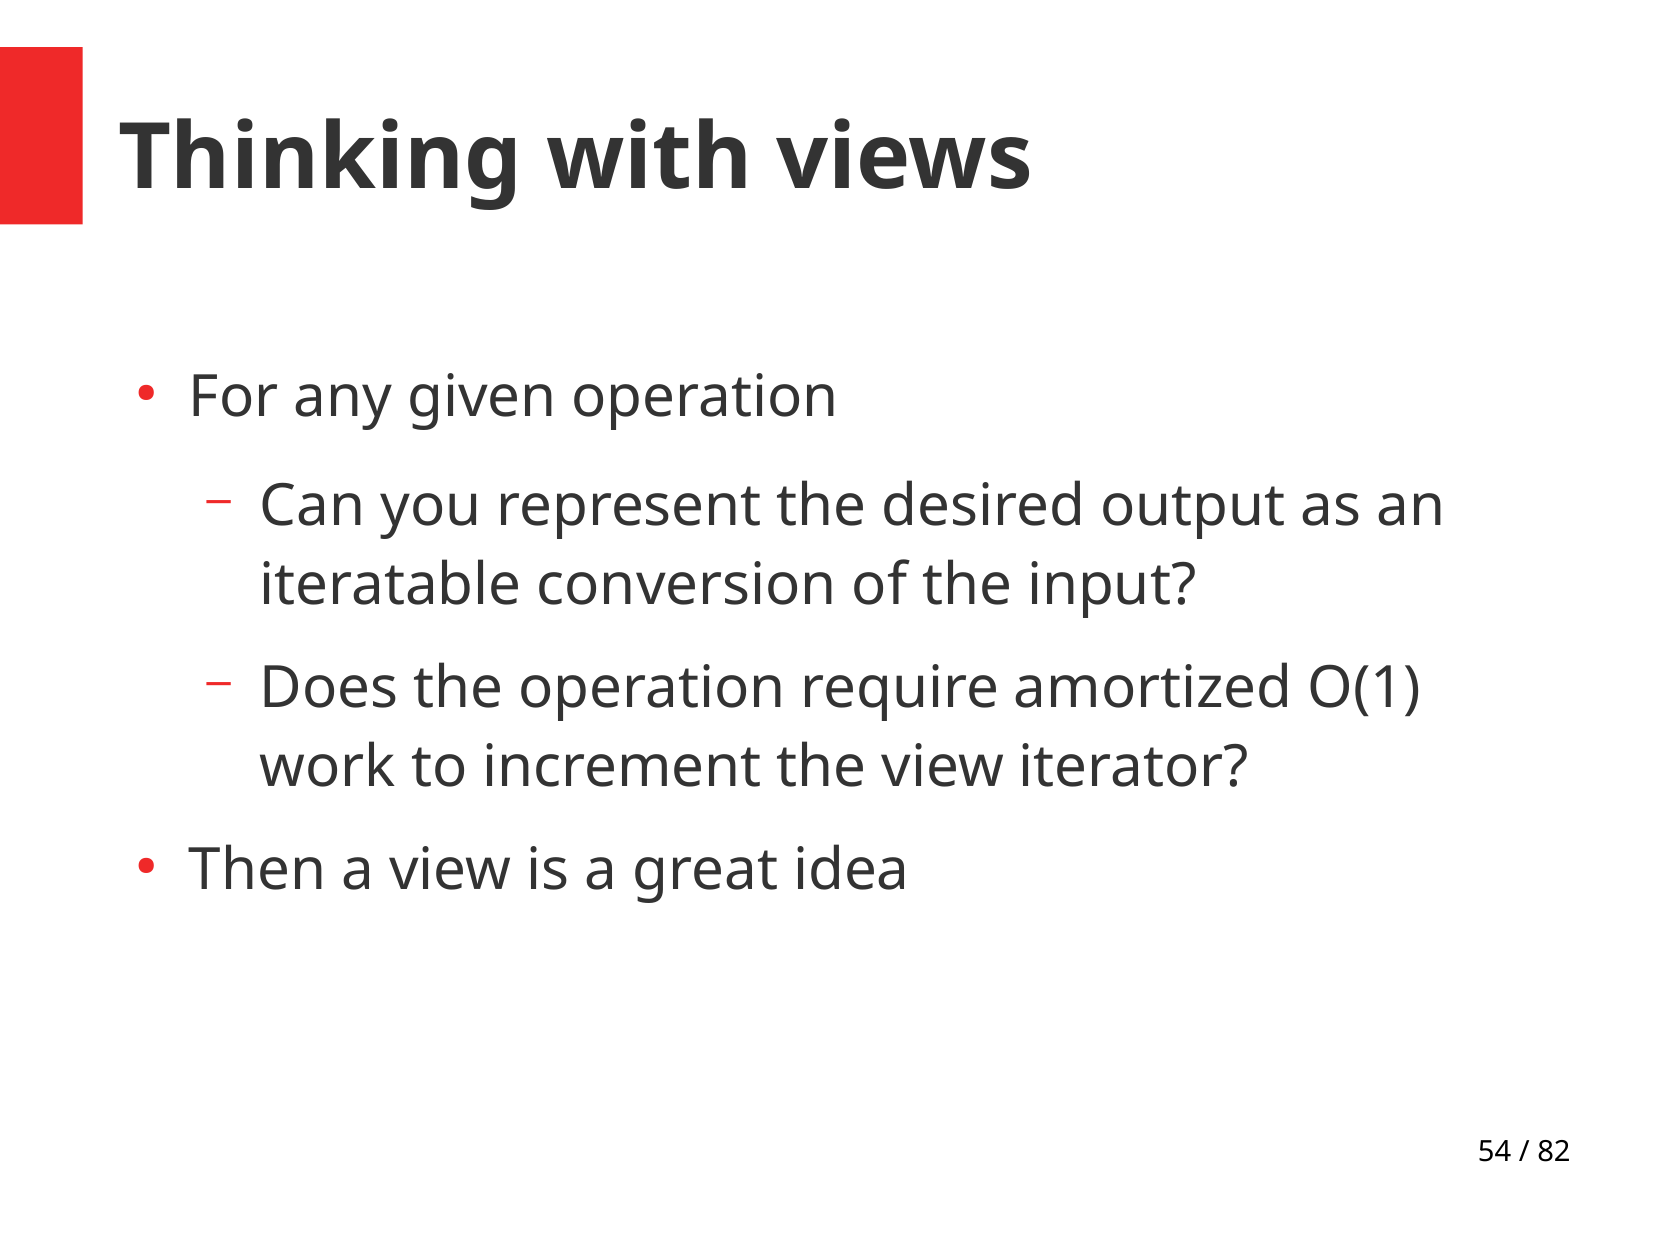

# Thinking with views
For any given operation
Can you represent the desired output as an iteratable conversion of the input?
Does the operation require amortized O(1) work to increment the view iterator?
Then a view is a great idea
54